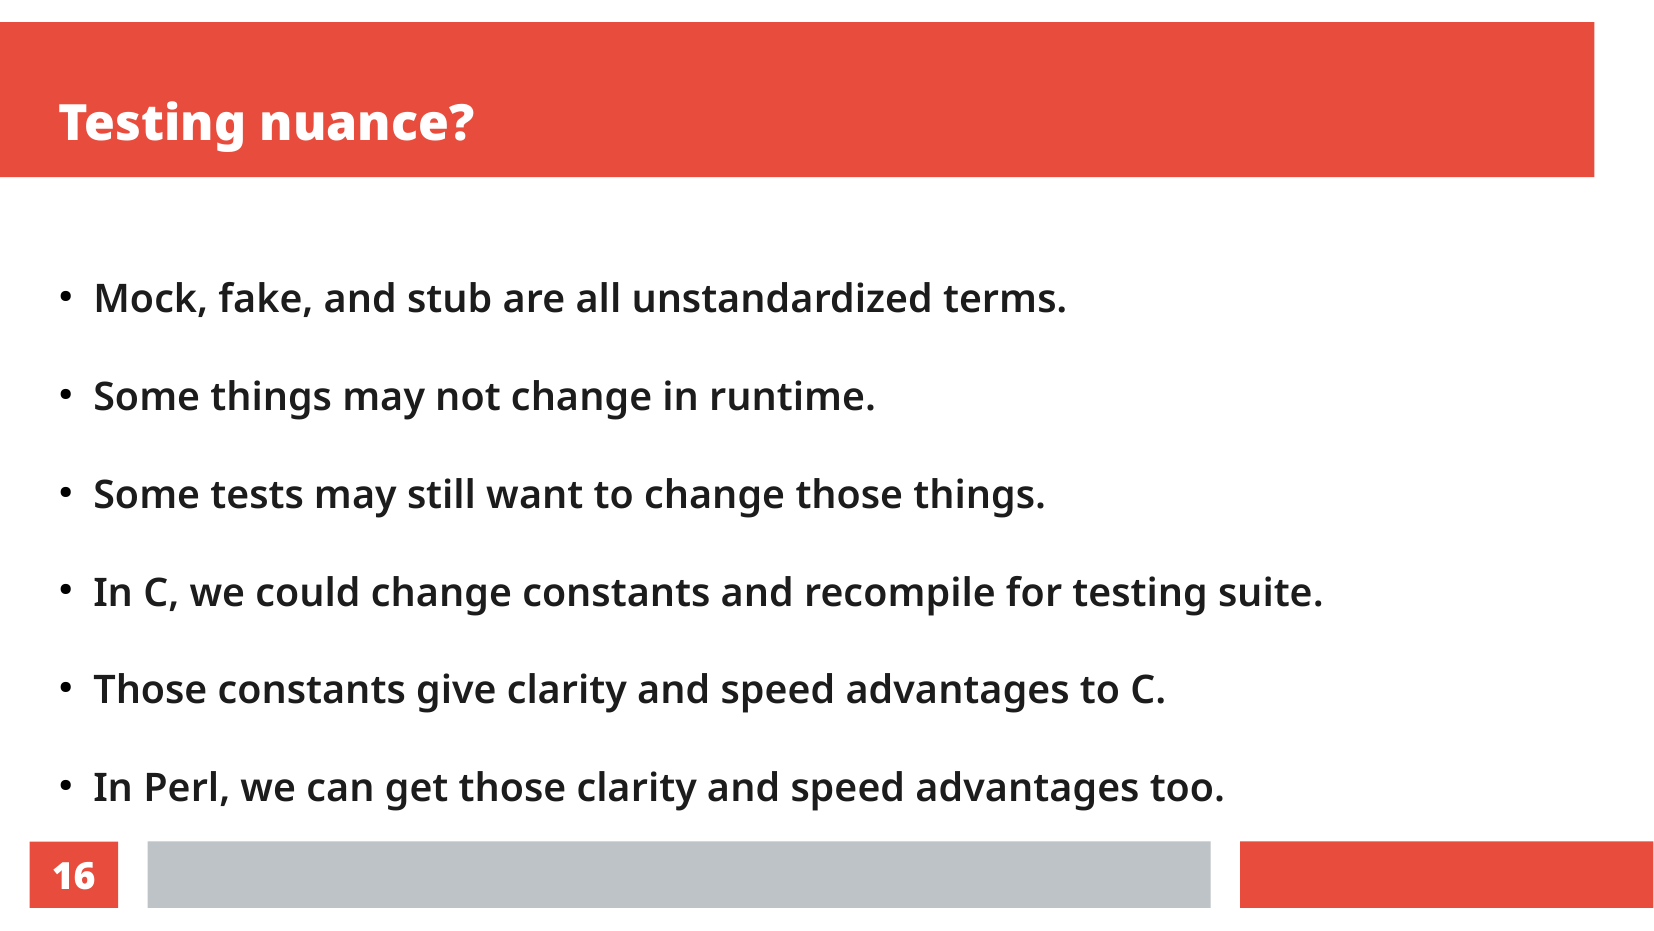

# Testing nuance?
Mock, fake, and stub are all unstandardized terms.
Some things may not change in runtime.
Some tests may still want to change those things.
In C, we could change constants and recompile for testing suite.
Those constants give clarity and speed advantages to C.
In Perl, we can get those clarity and speed advantages too.
16